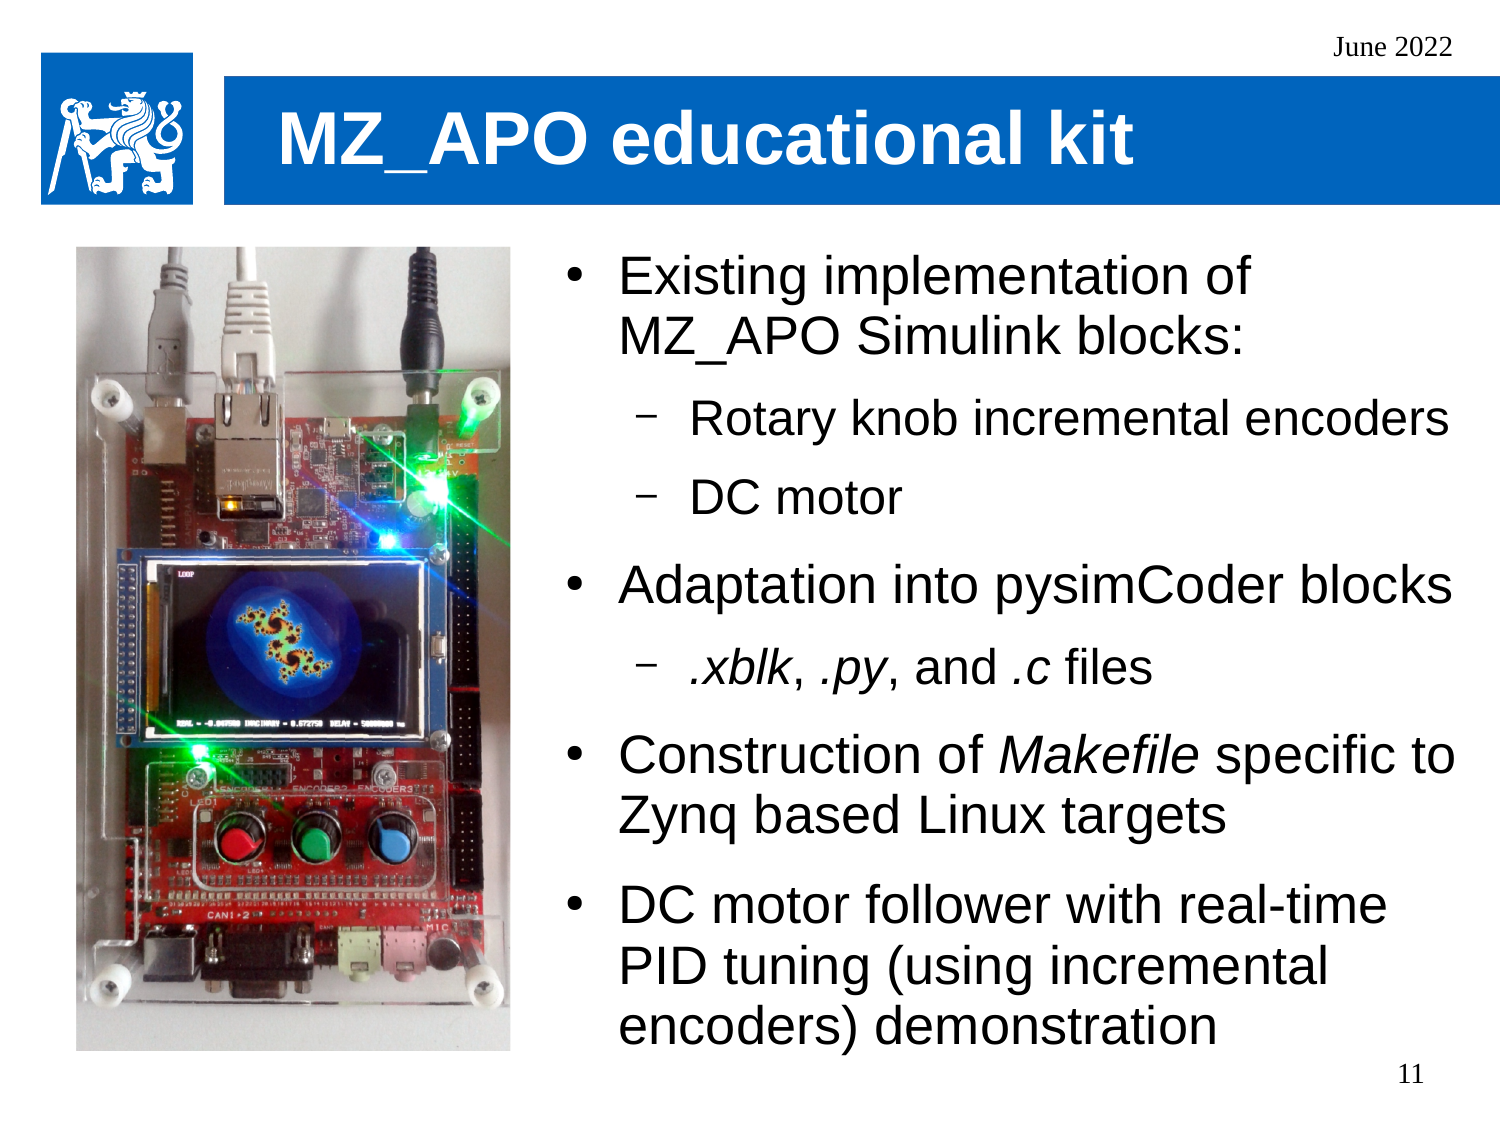

# MZ_APO educational kit
Existing implementation of MZ_APO Simulink blocks:
Rotary knob incremental encoders
DC motor
Adaptation into pysimCoder blocks
.xblk, .py, and .c files
Construction of Makefile specific to Zynq based Linux targets
DC motor follower with real-time PID tuning (using incremental encoders) demonstration